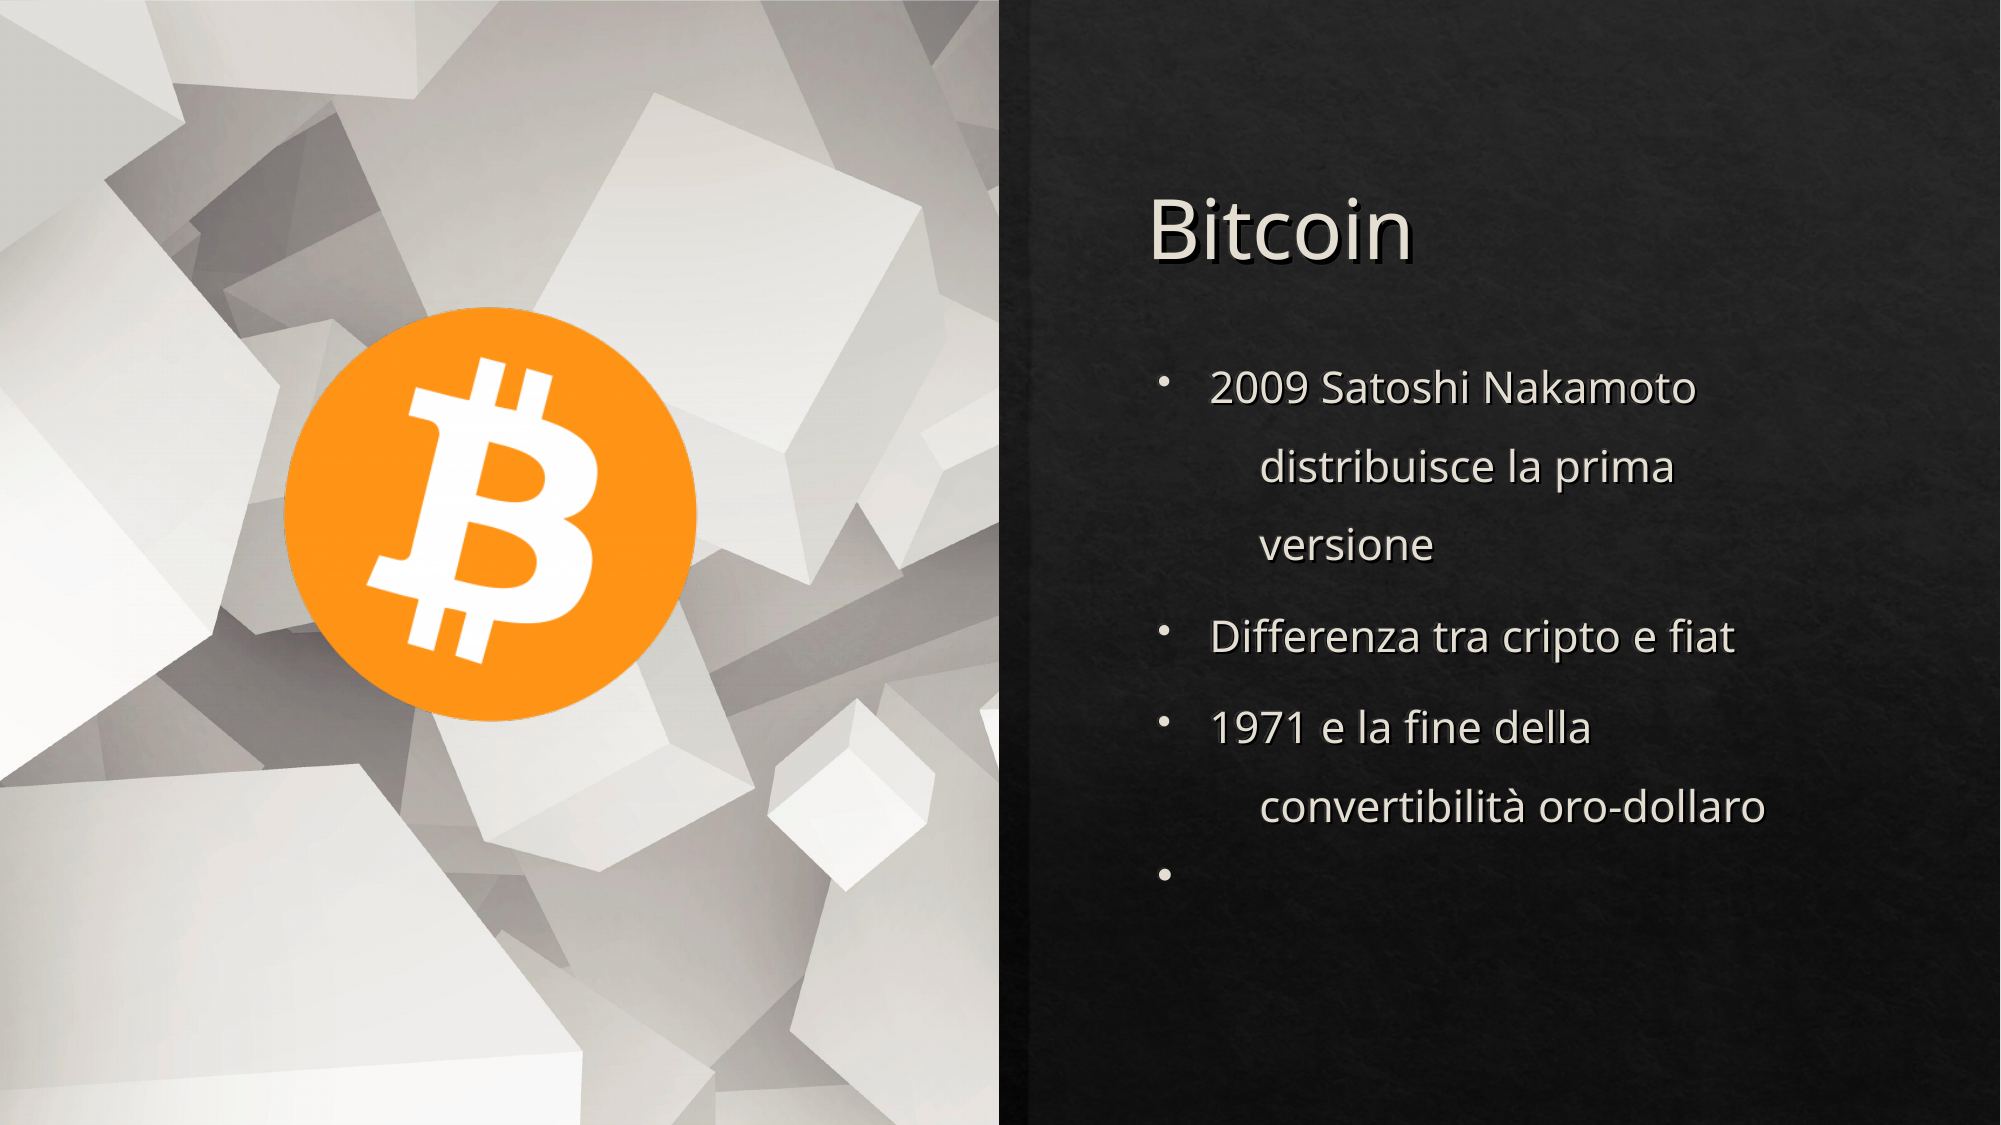

# Bitcoin
2009 Satoshi Nakamoto distribuisce la prima versione
Differenza tra cripto e fiat
1971 e la fine della convertibilità oro-dollaro